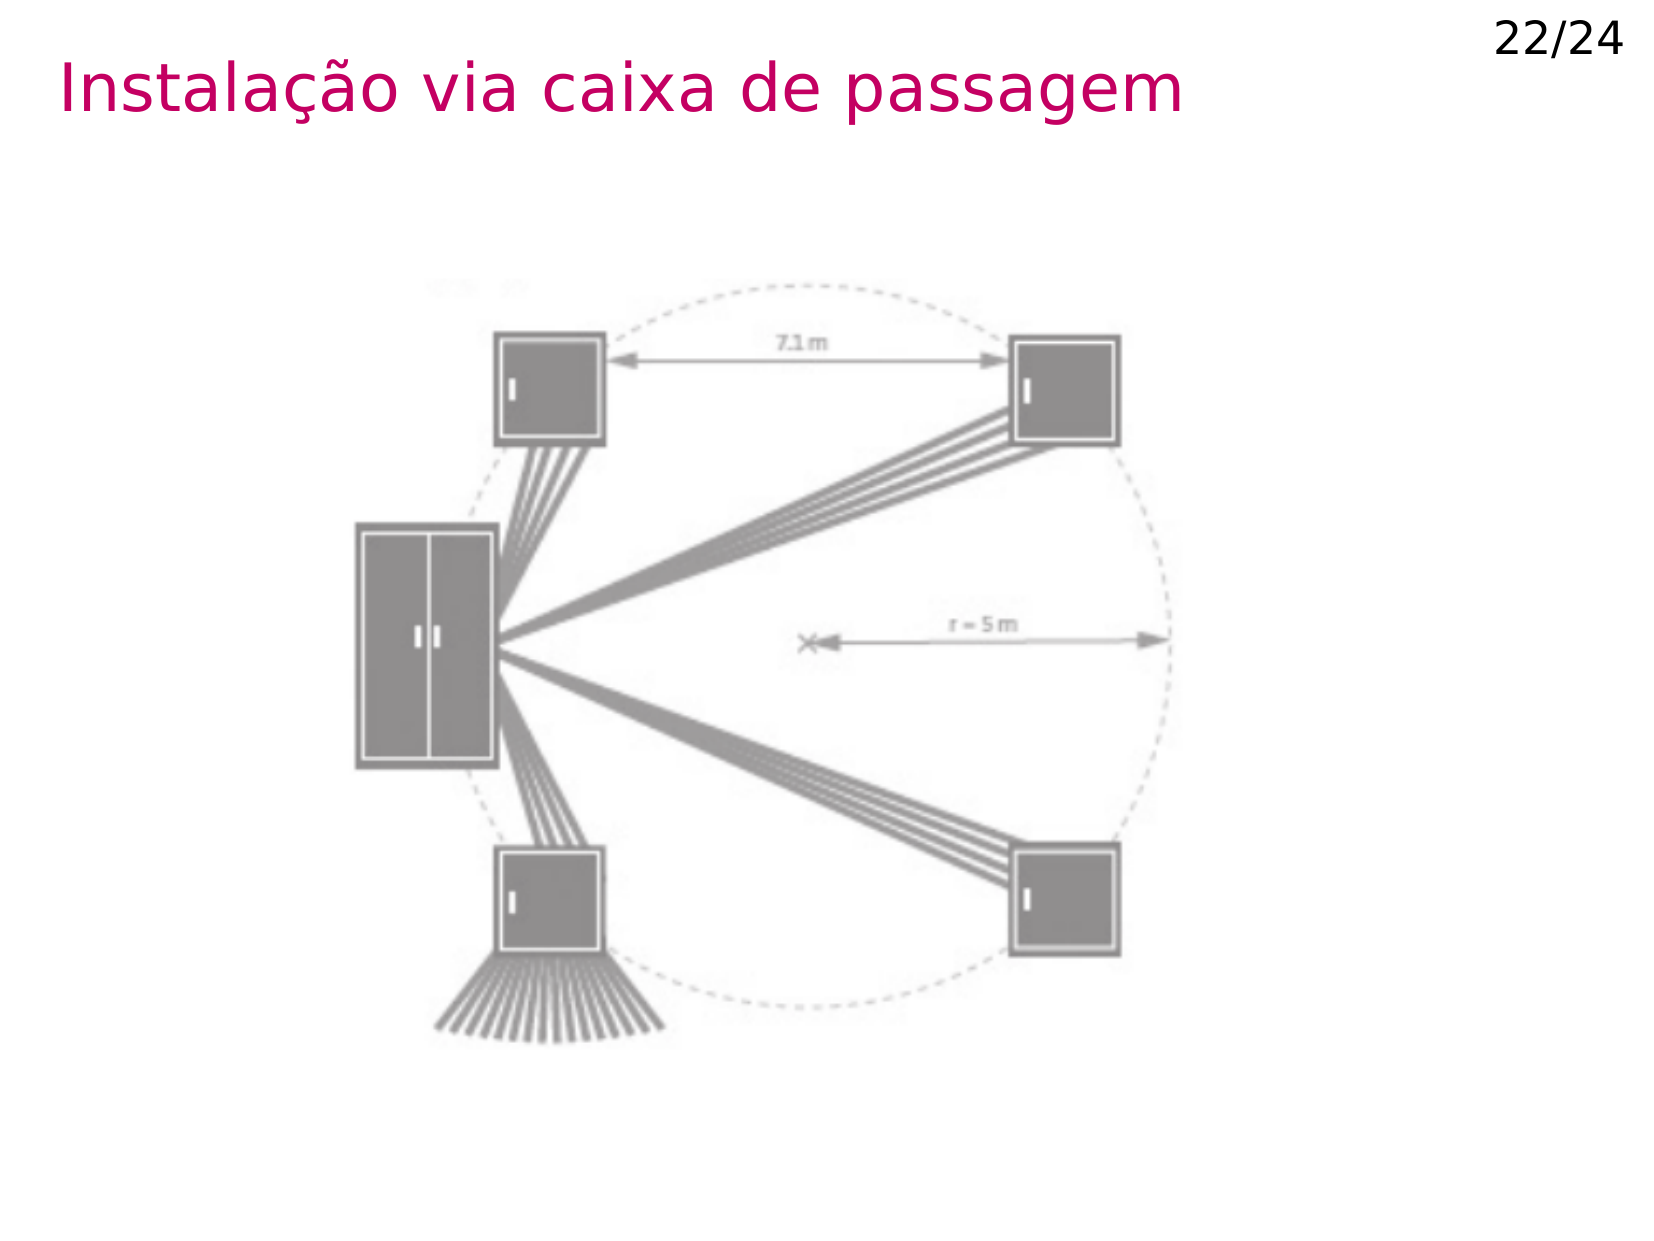

22
# Instalação via caixa de passagem